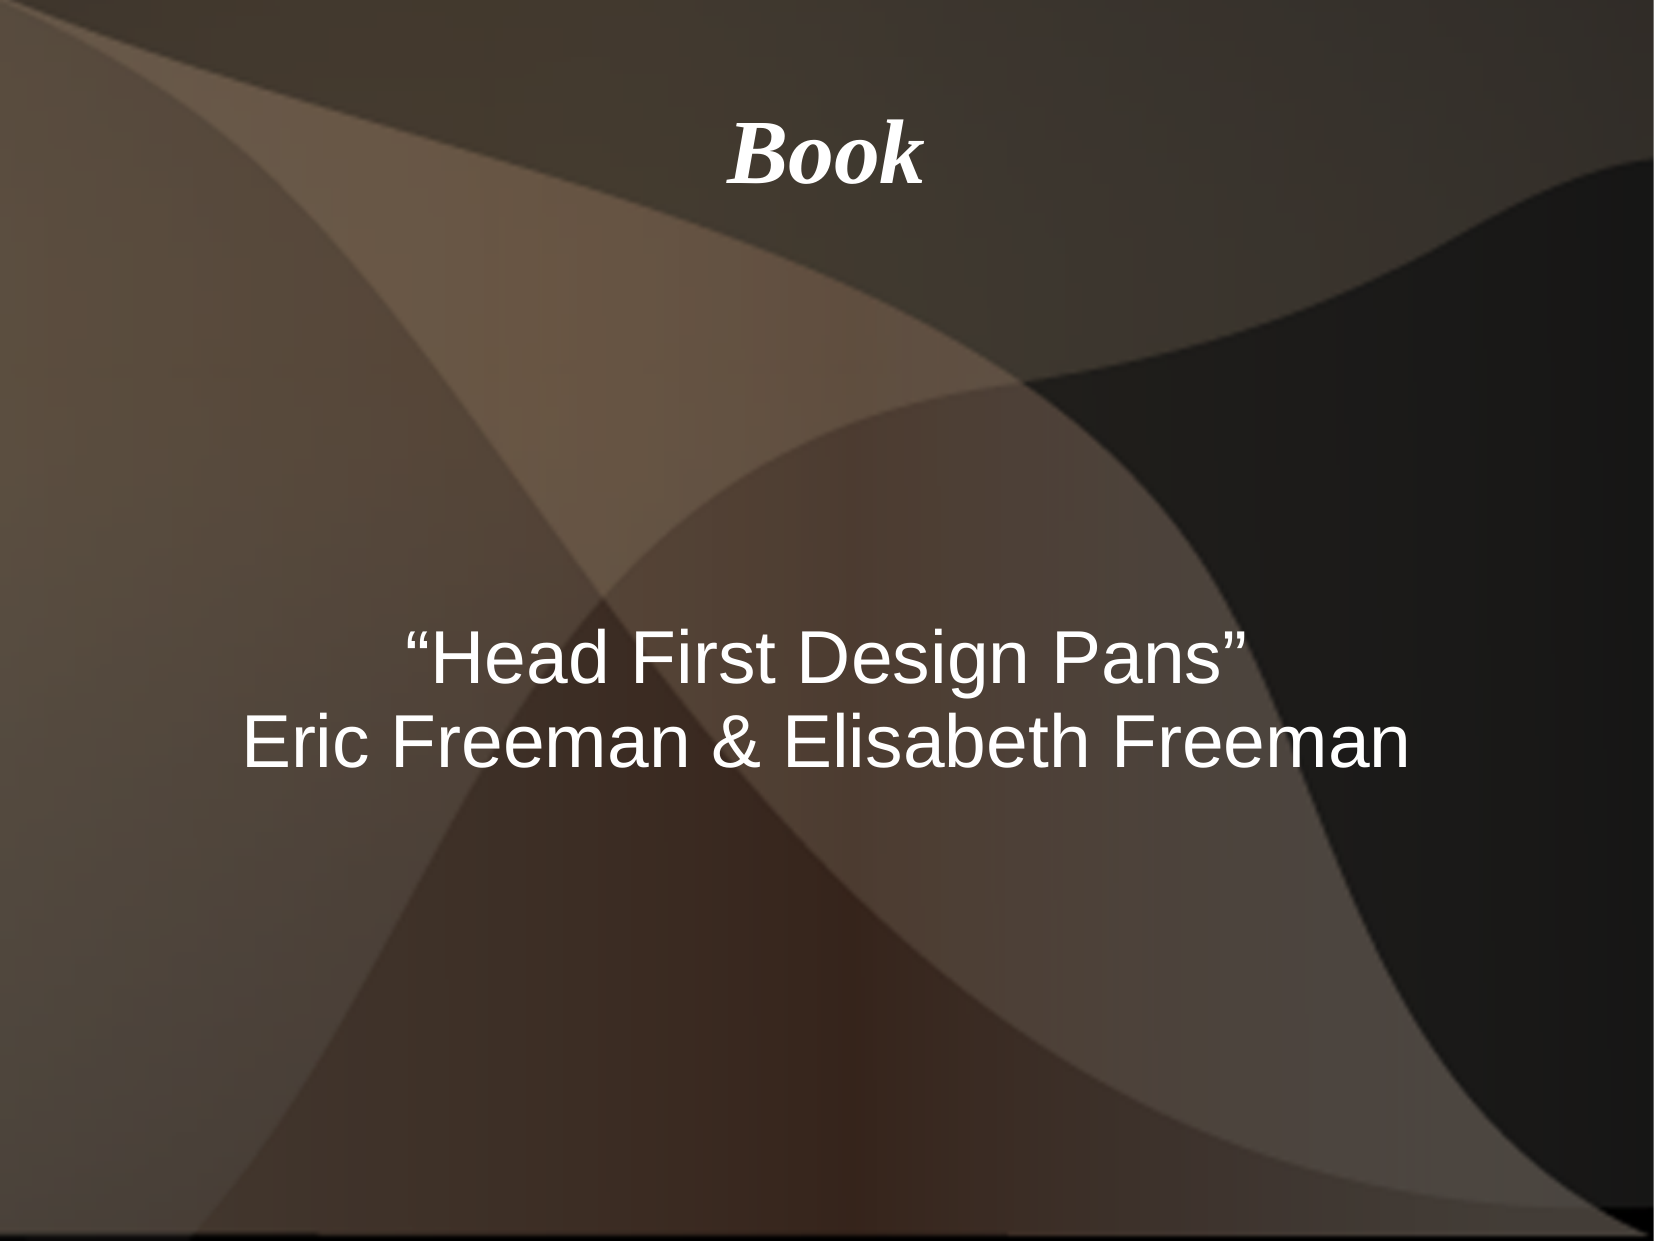

# Book
“Head First Design Pans”
Eric Freeman & Elisabeth Freeman